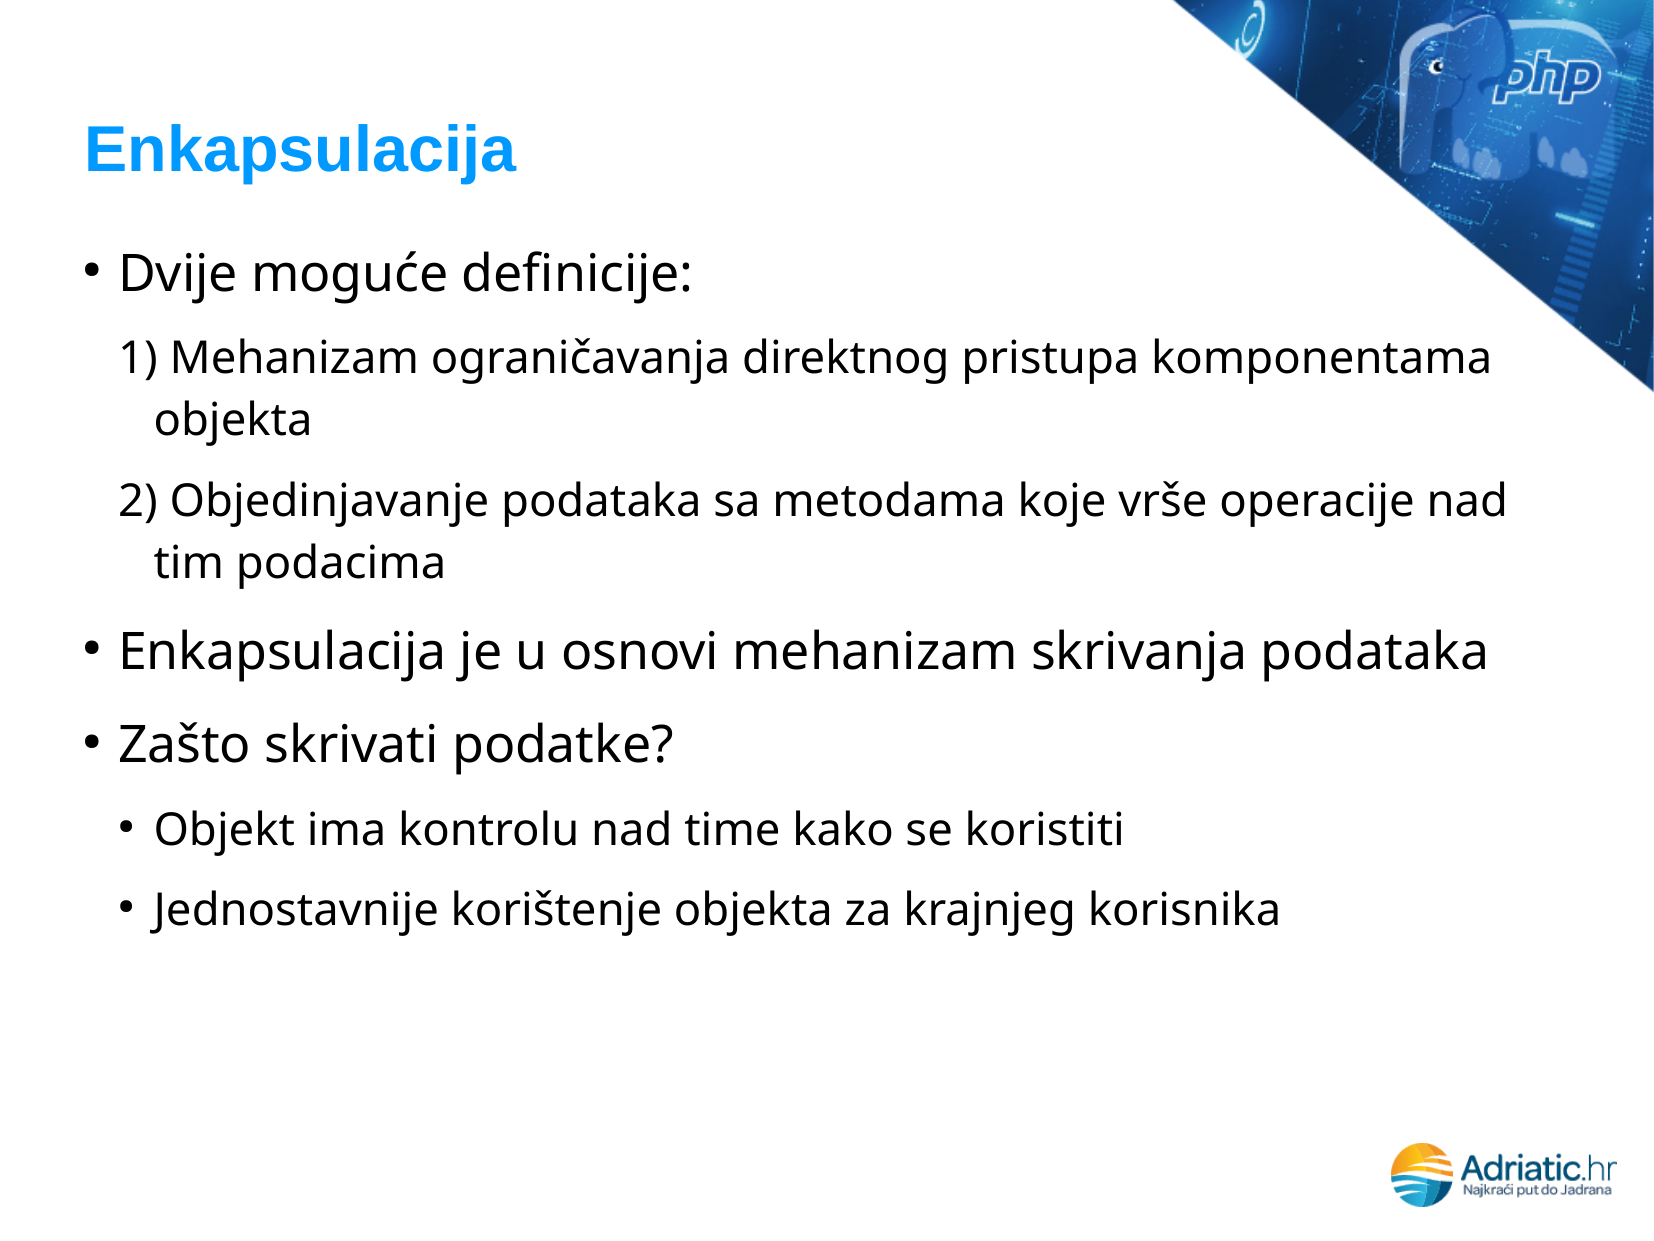

# Enkapsulacija
Dvije moguće definicije:
 Mehanizam ograničavanja direktnog pristupa komponentama objekta
 Objedinjavanje podataka sa metodama koje vrše operacije nad tim podacima
Enkapsulacija je u osnovi mehanizam skrivanja podataka
Zašto skrivati podatke?
Objekt ima kontrolu nad time kako se koristiti
Jednostavnije korištenje objekta za krajnjeg korisnika